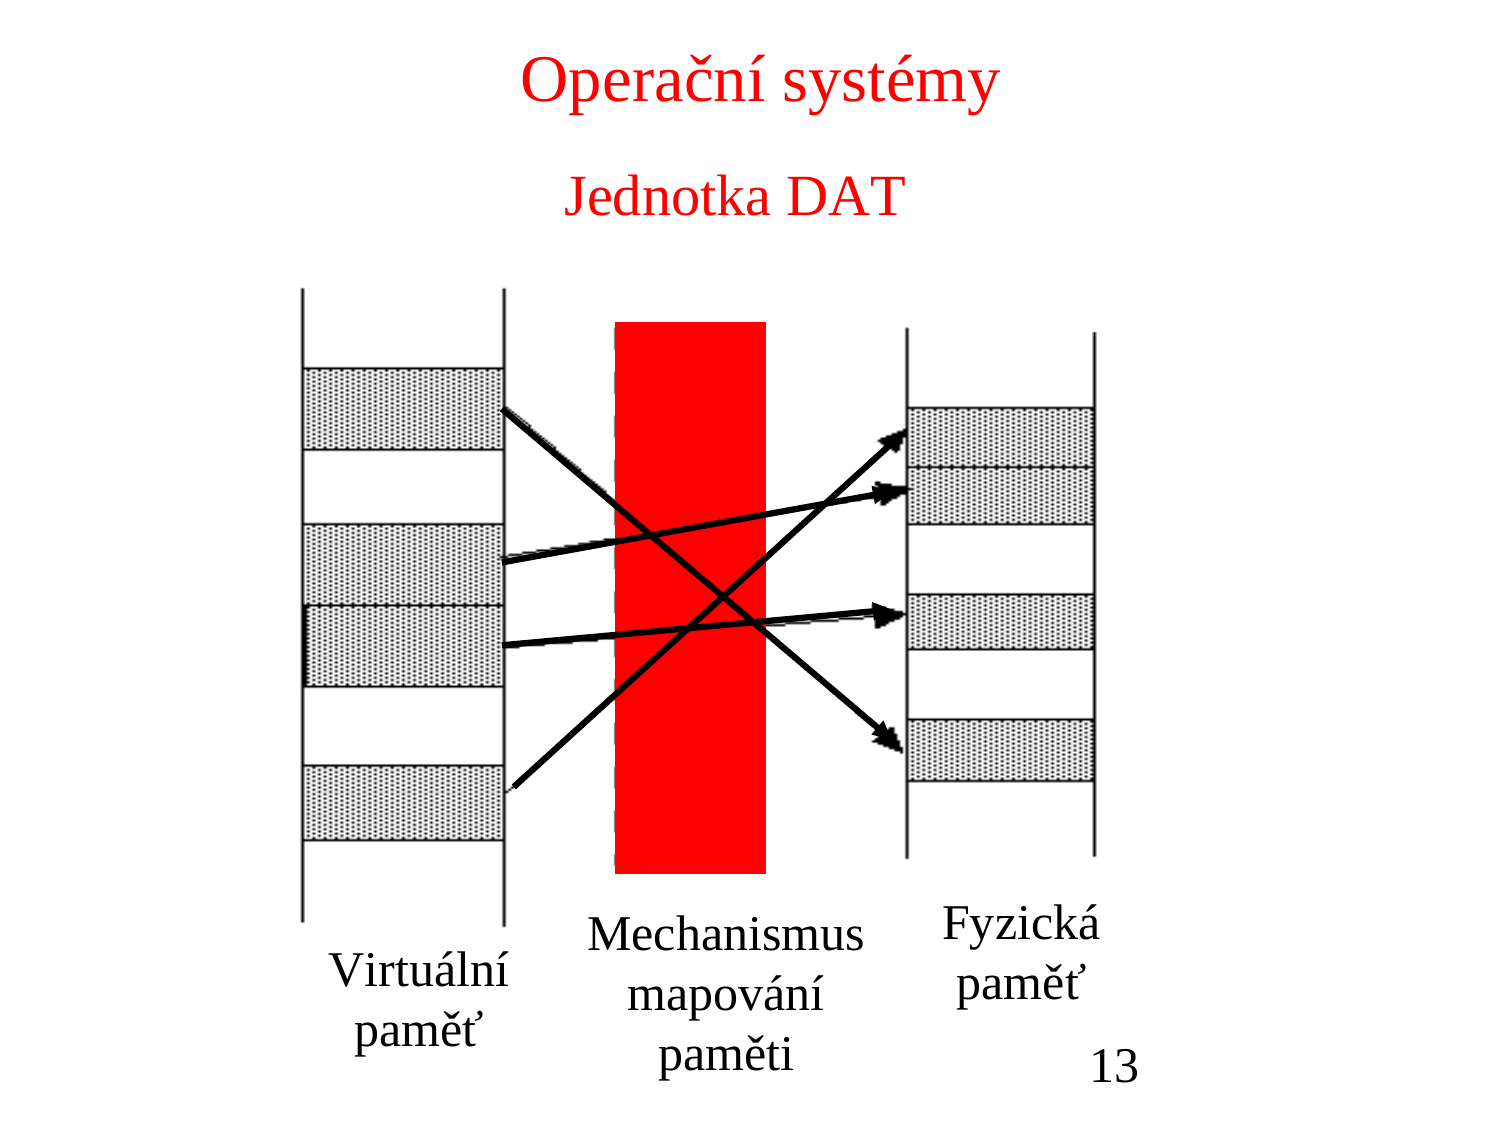

# Operační systémy
Jednotka DAT
Fyzická paměť
Mechanismus mapování paměti
Virtuální paměť
13